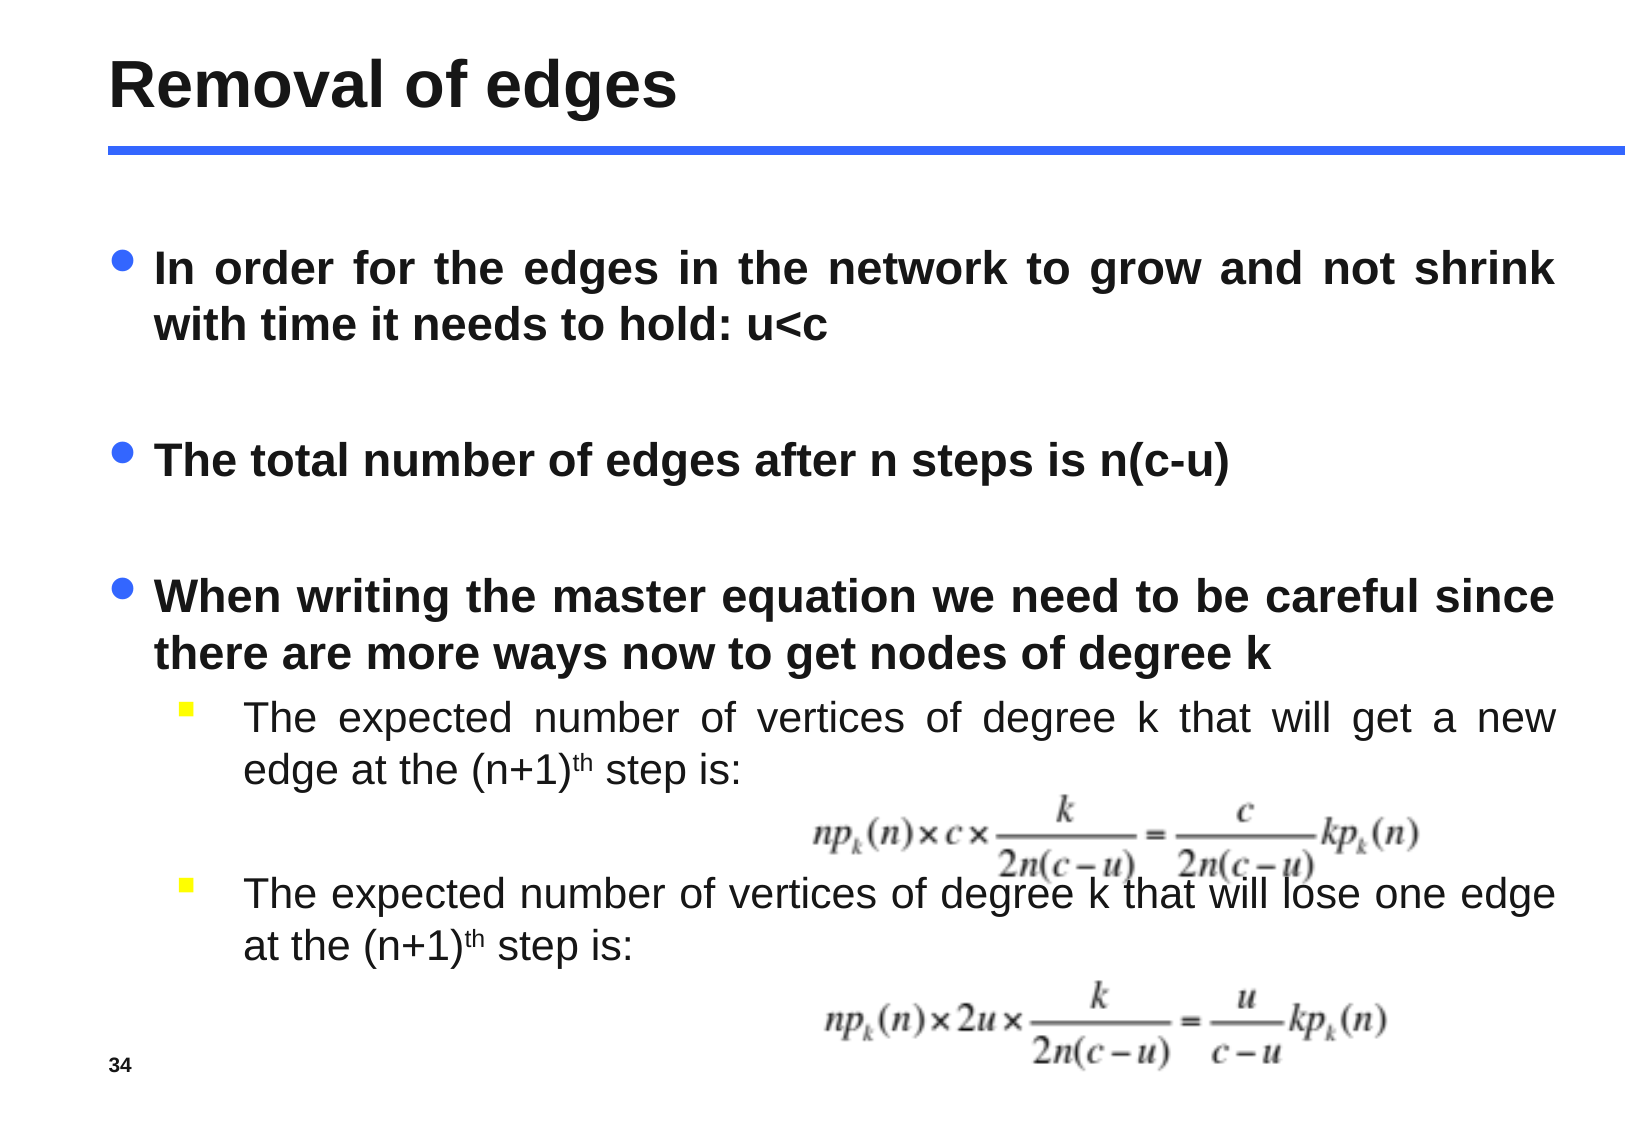

# Removal of edges
In order for the edges in the network to grow and not shrink with time it needs to hold: u<c
The total number of edges after n steps is n(c-u)
When writing the master equation we need to be careful since there are more ways now to get nodes of degree k
The expected number of vertices of degree k that will get a new edge at the (n+1)th step is:
The expected number of vertices of degree k that will lose one edge at the (n+1)th step is: